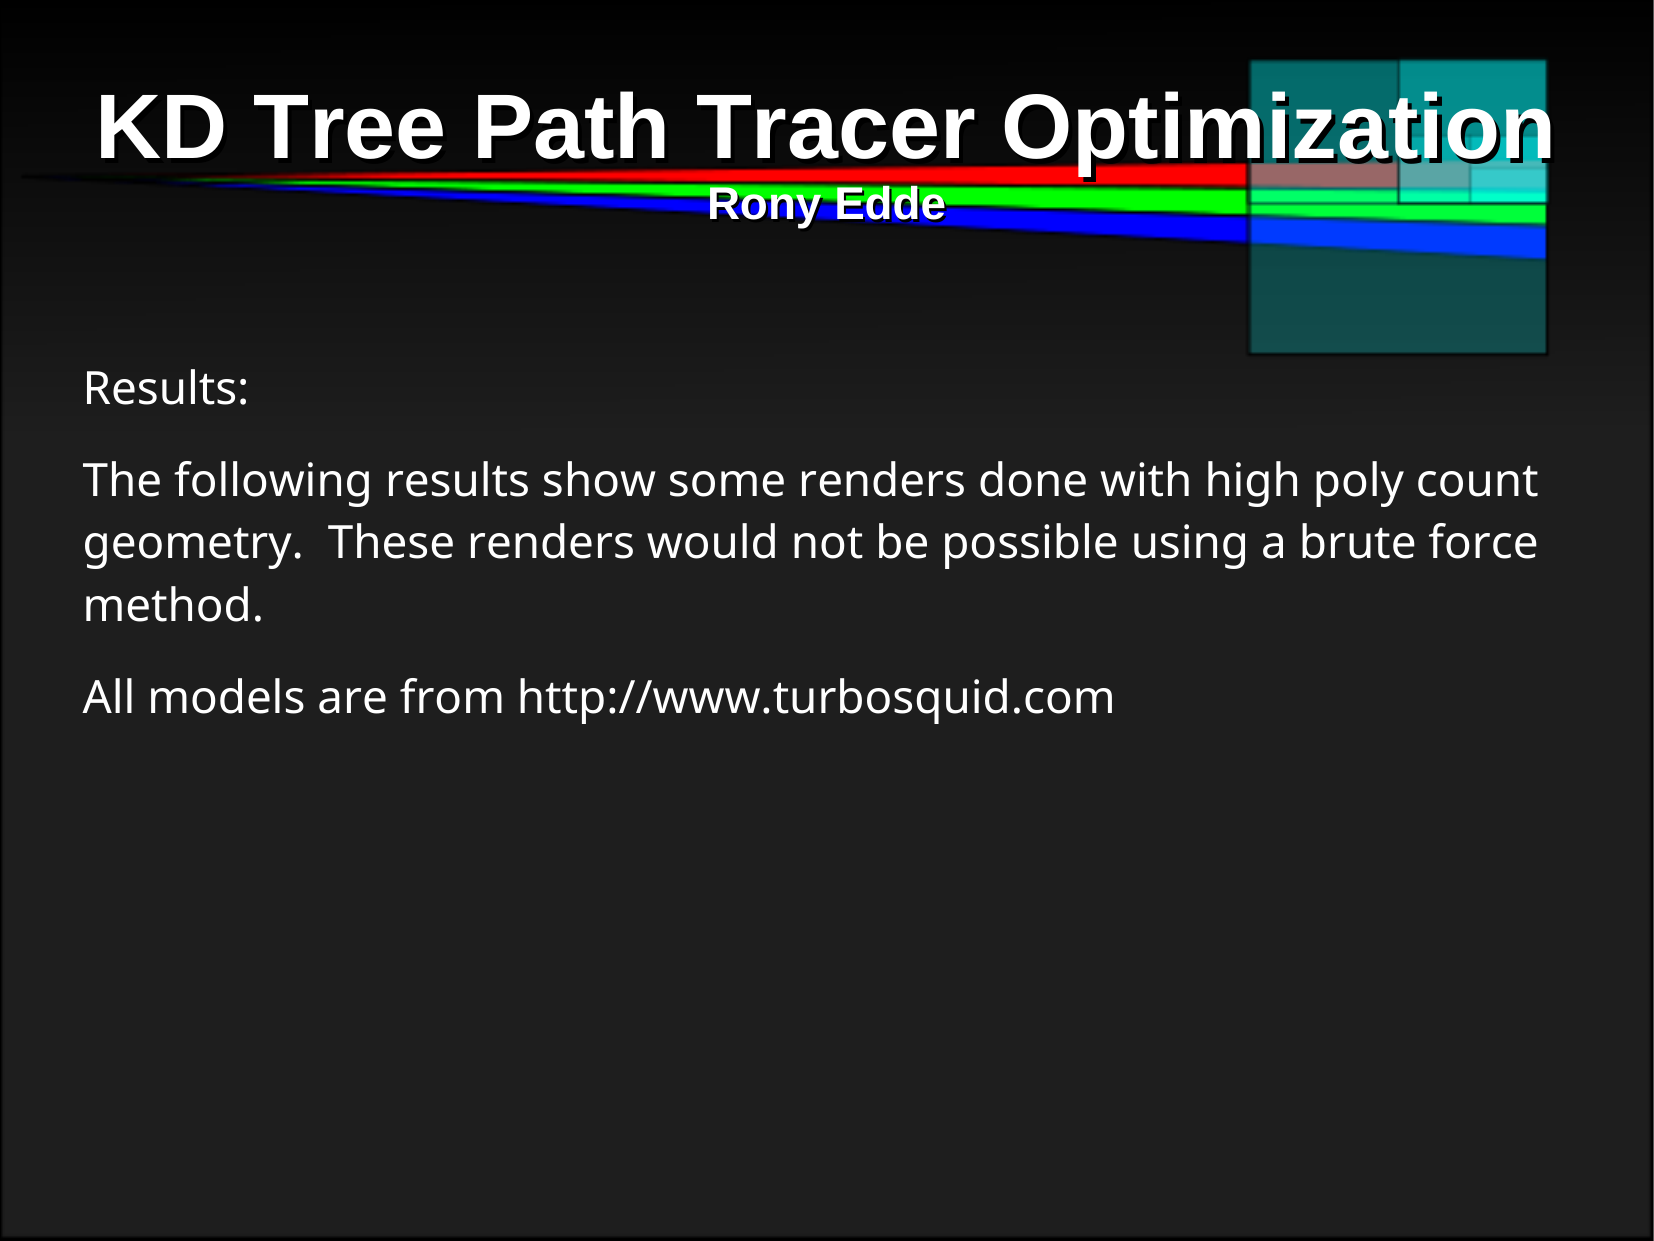

# KD Tree Path Tracer Optimization Rony Edde
Results:
The following results show some renders done with high poly count geometry. These renders would not be possible using a brute force method.
All models are from http://www.turbosquid.com